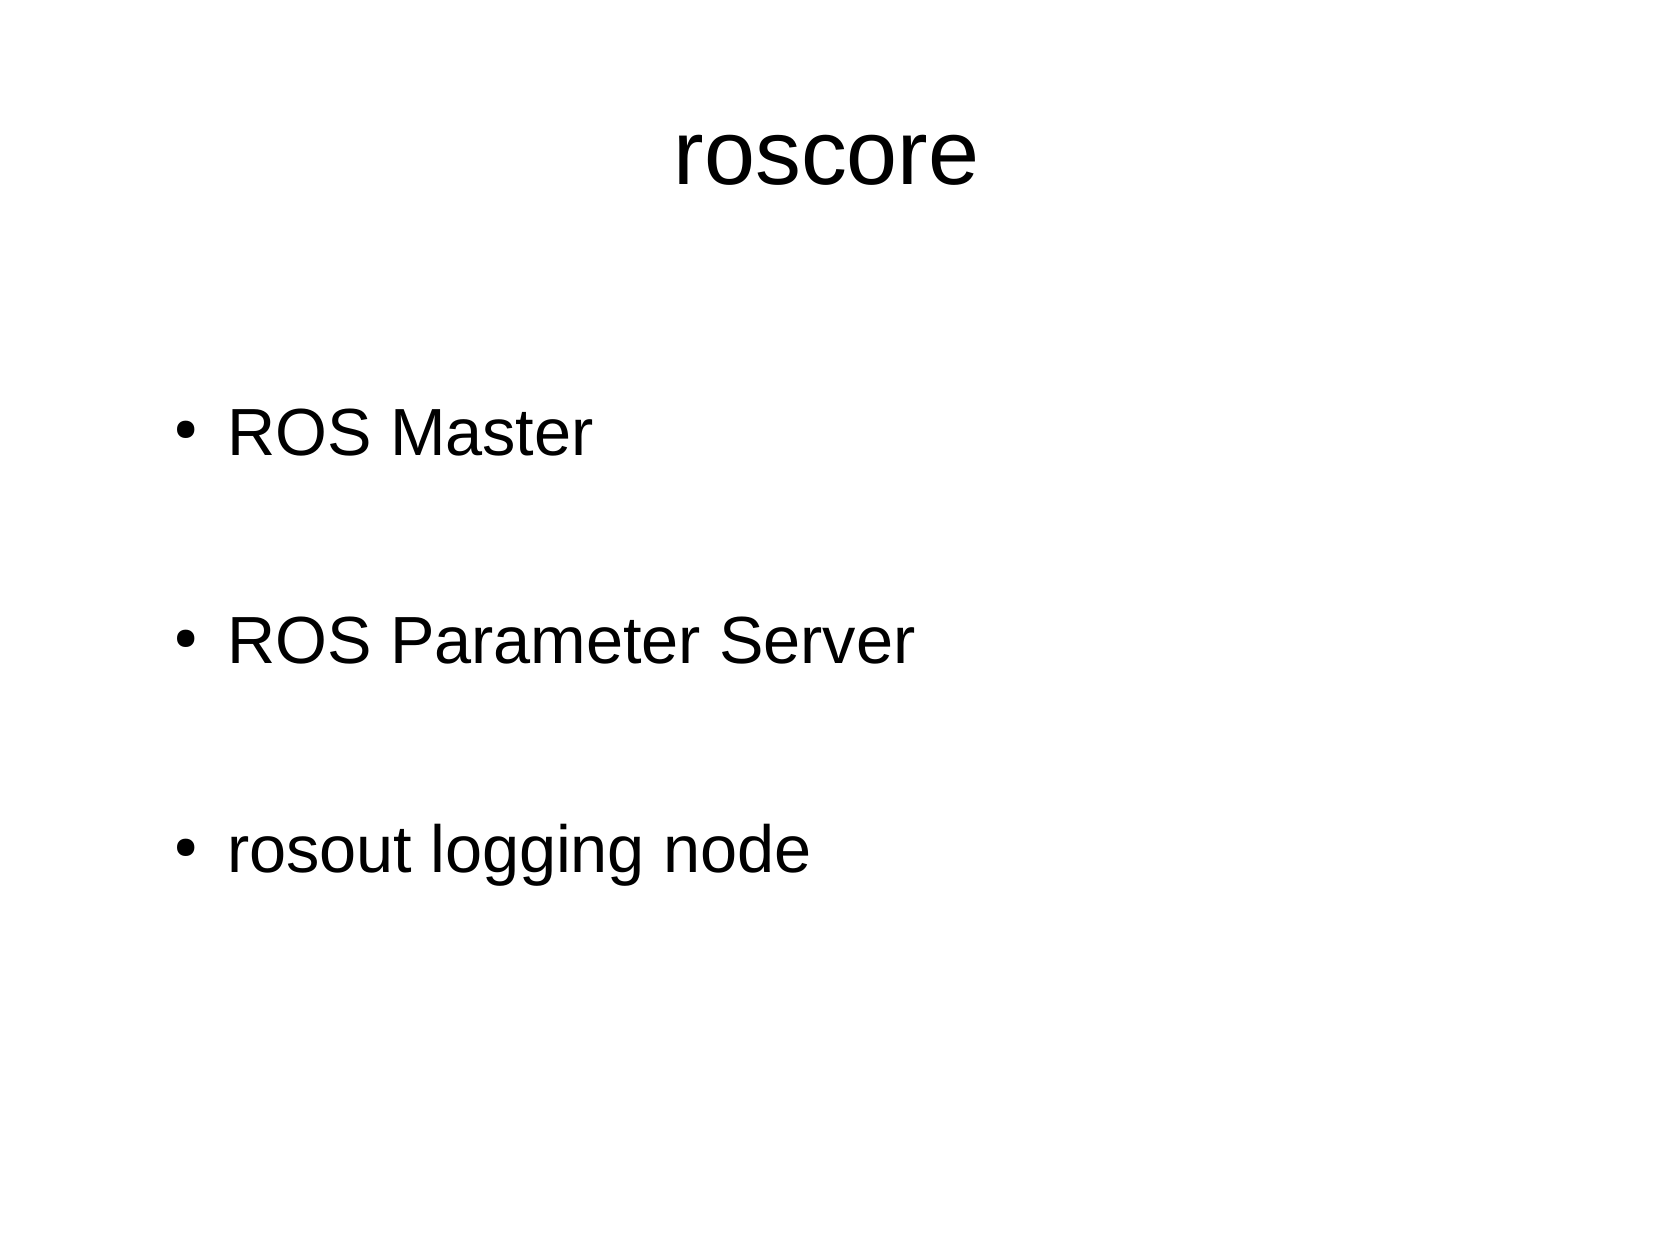

# roscore
ROS Master
ROS Parameter Server
rosout logging node